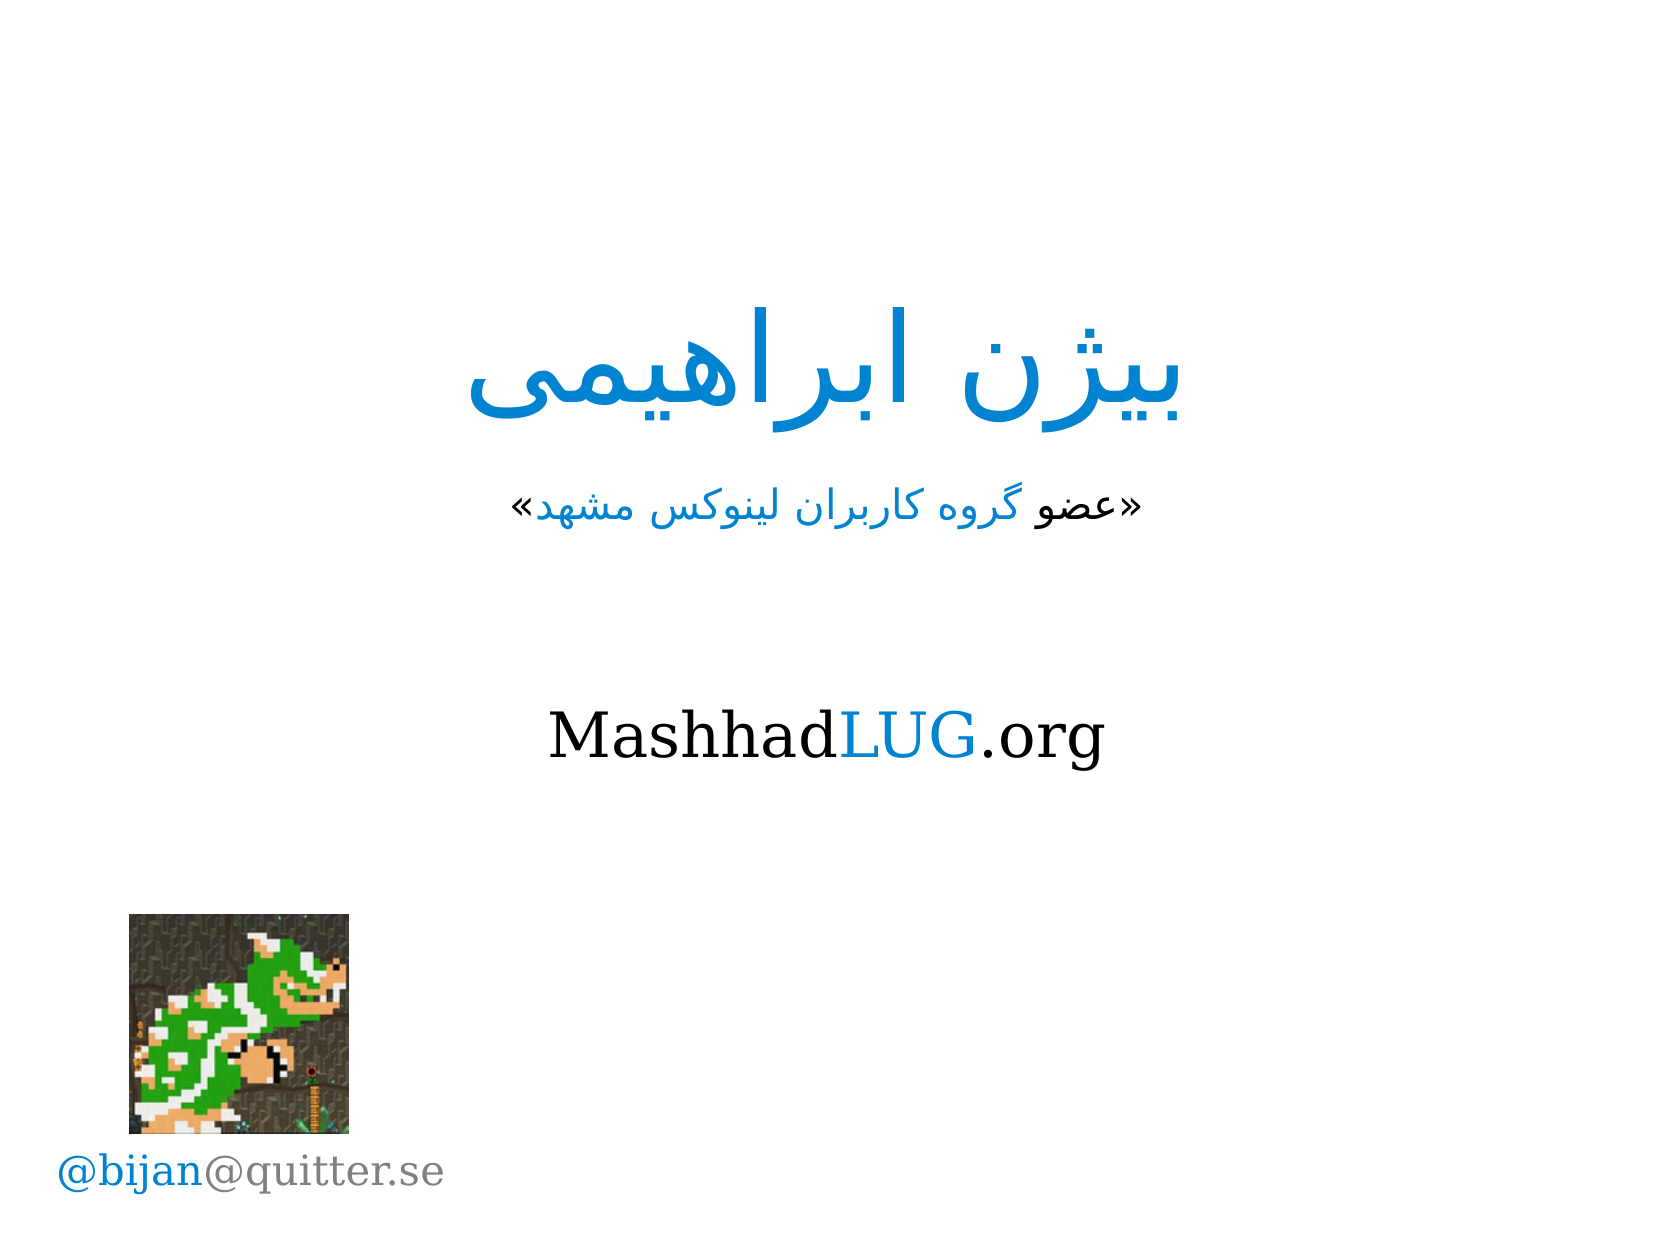

بیژن ابراهیمی
«عضو گروه کاربران لینوکس مشهد»
MashhadLUG.org
@bijan@quitter.se